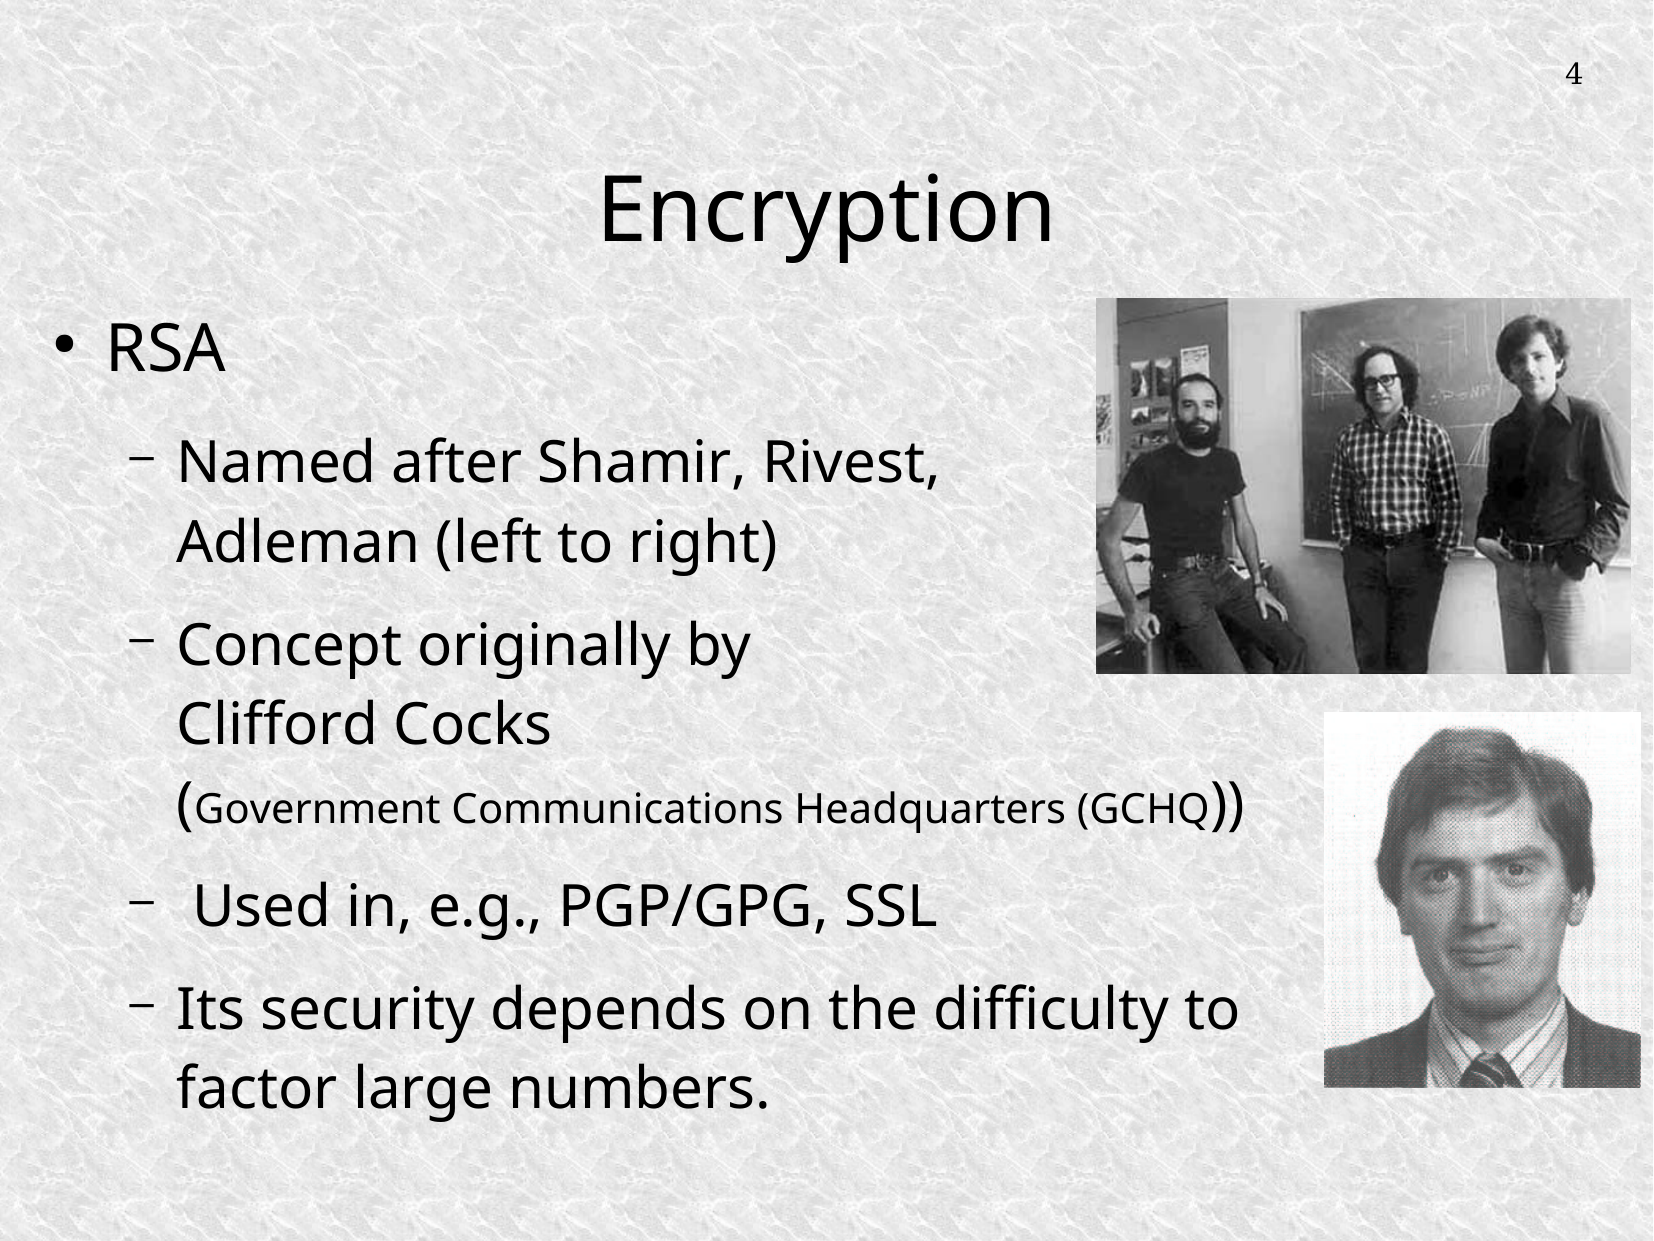

4
# Encryption
RSA
Named after Shamir, Rivest,
Adleman (left to right)
Concept originally by
Clifford Cocks
(Government Communications Headquarters (GCHQ))
 Used in, e.g., PGP/GPG, SSL
Its security depends on the difficulty to
factor large numbers.